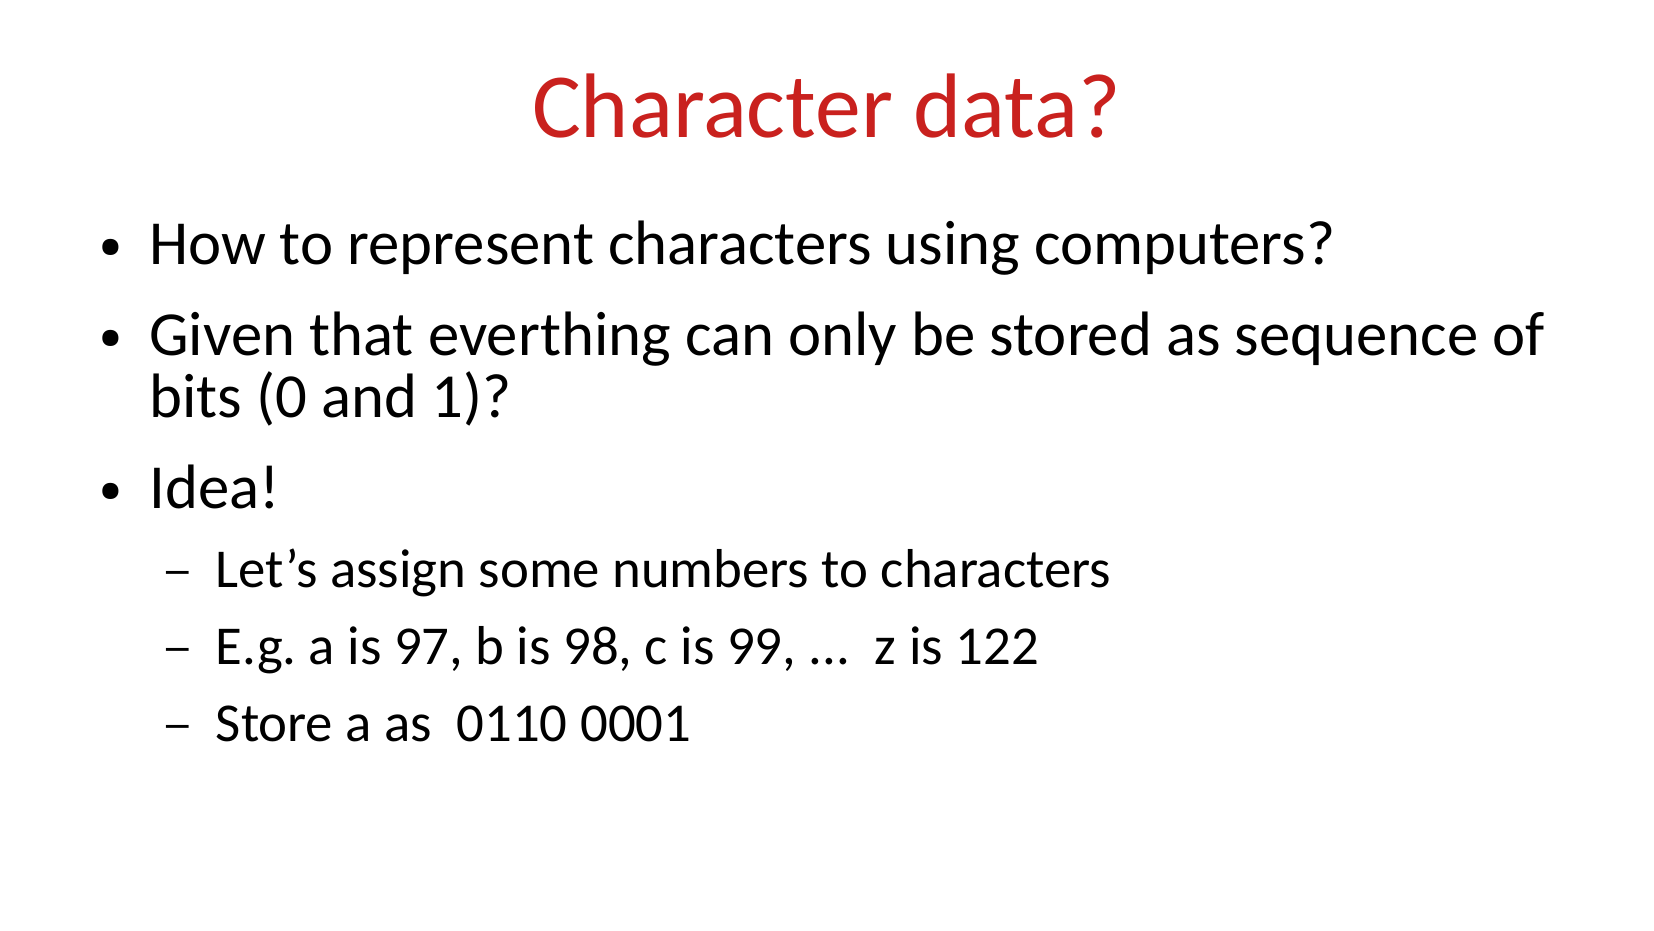

# Character data?
How to represent characters using computers?
Given that everthing can only be stored as sequence of bits (0 and 1)?
Idea!
Let’s assign some numbers to characters
E.g. a is 97, b is 98, c is 99, ... z is 122
Store a as 0110 0001